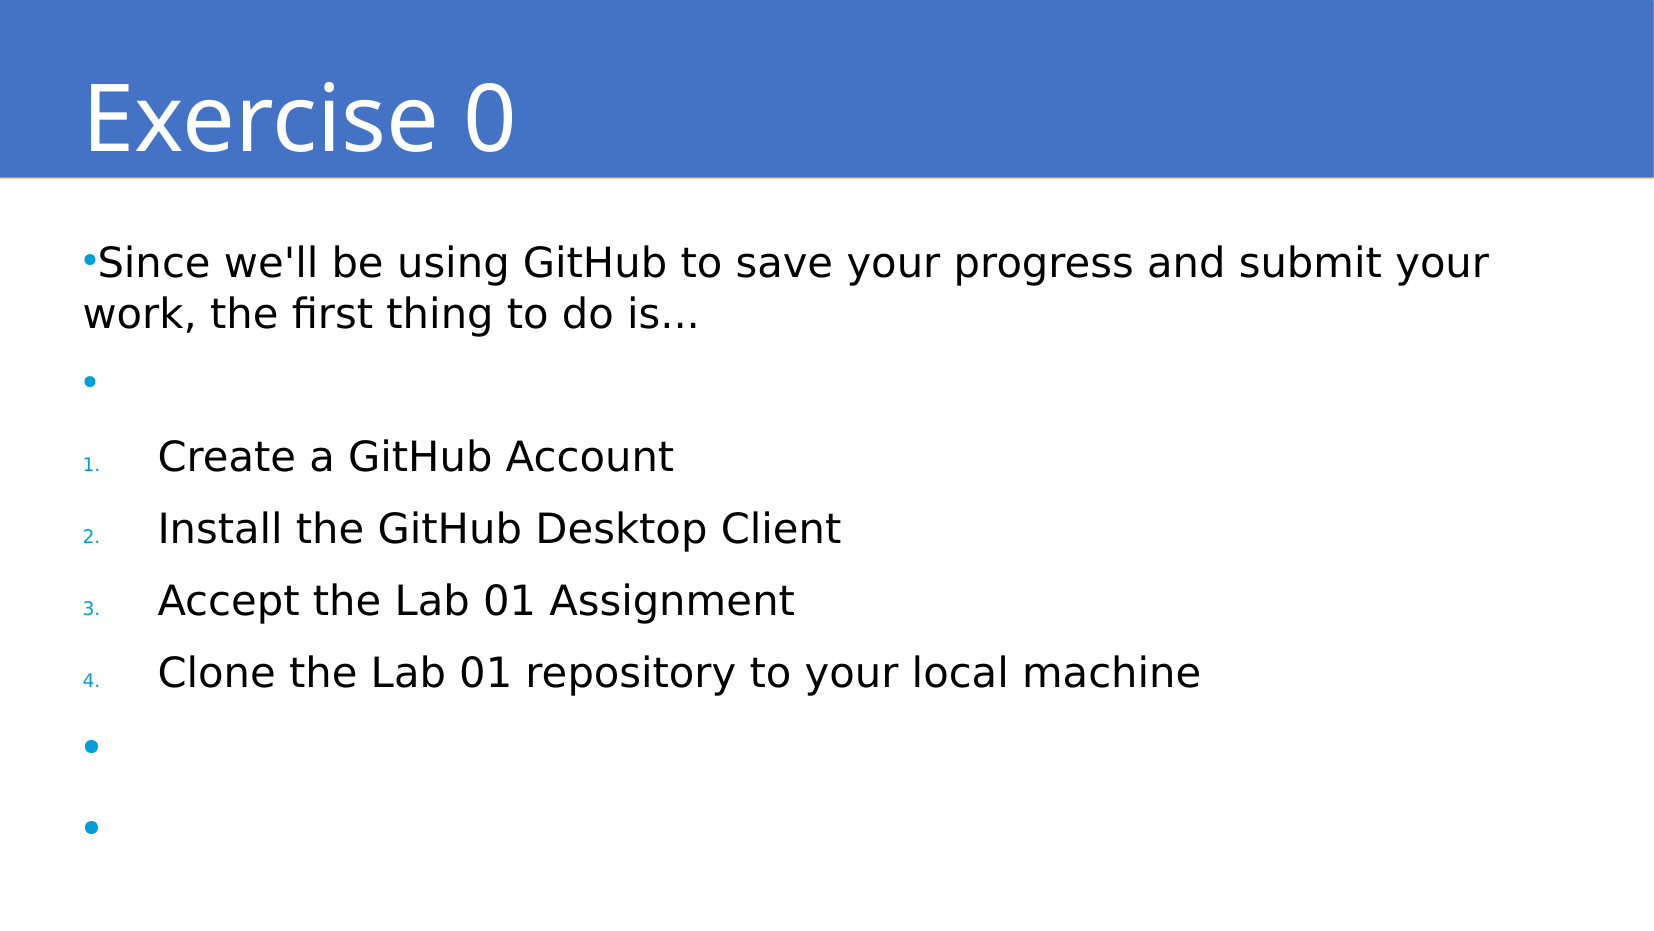

# Exercise 0
Since we'll be using GitHub to save your progress and submit your work, the first thing to do is...
Create a GitHub Account
Install the GitHub Desktop Client
Accept the Lab 01 Assignment
Clone the Lab 01 repository to your local machine